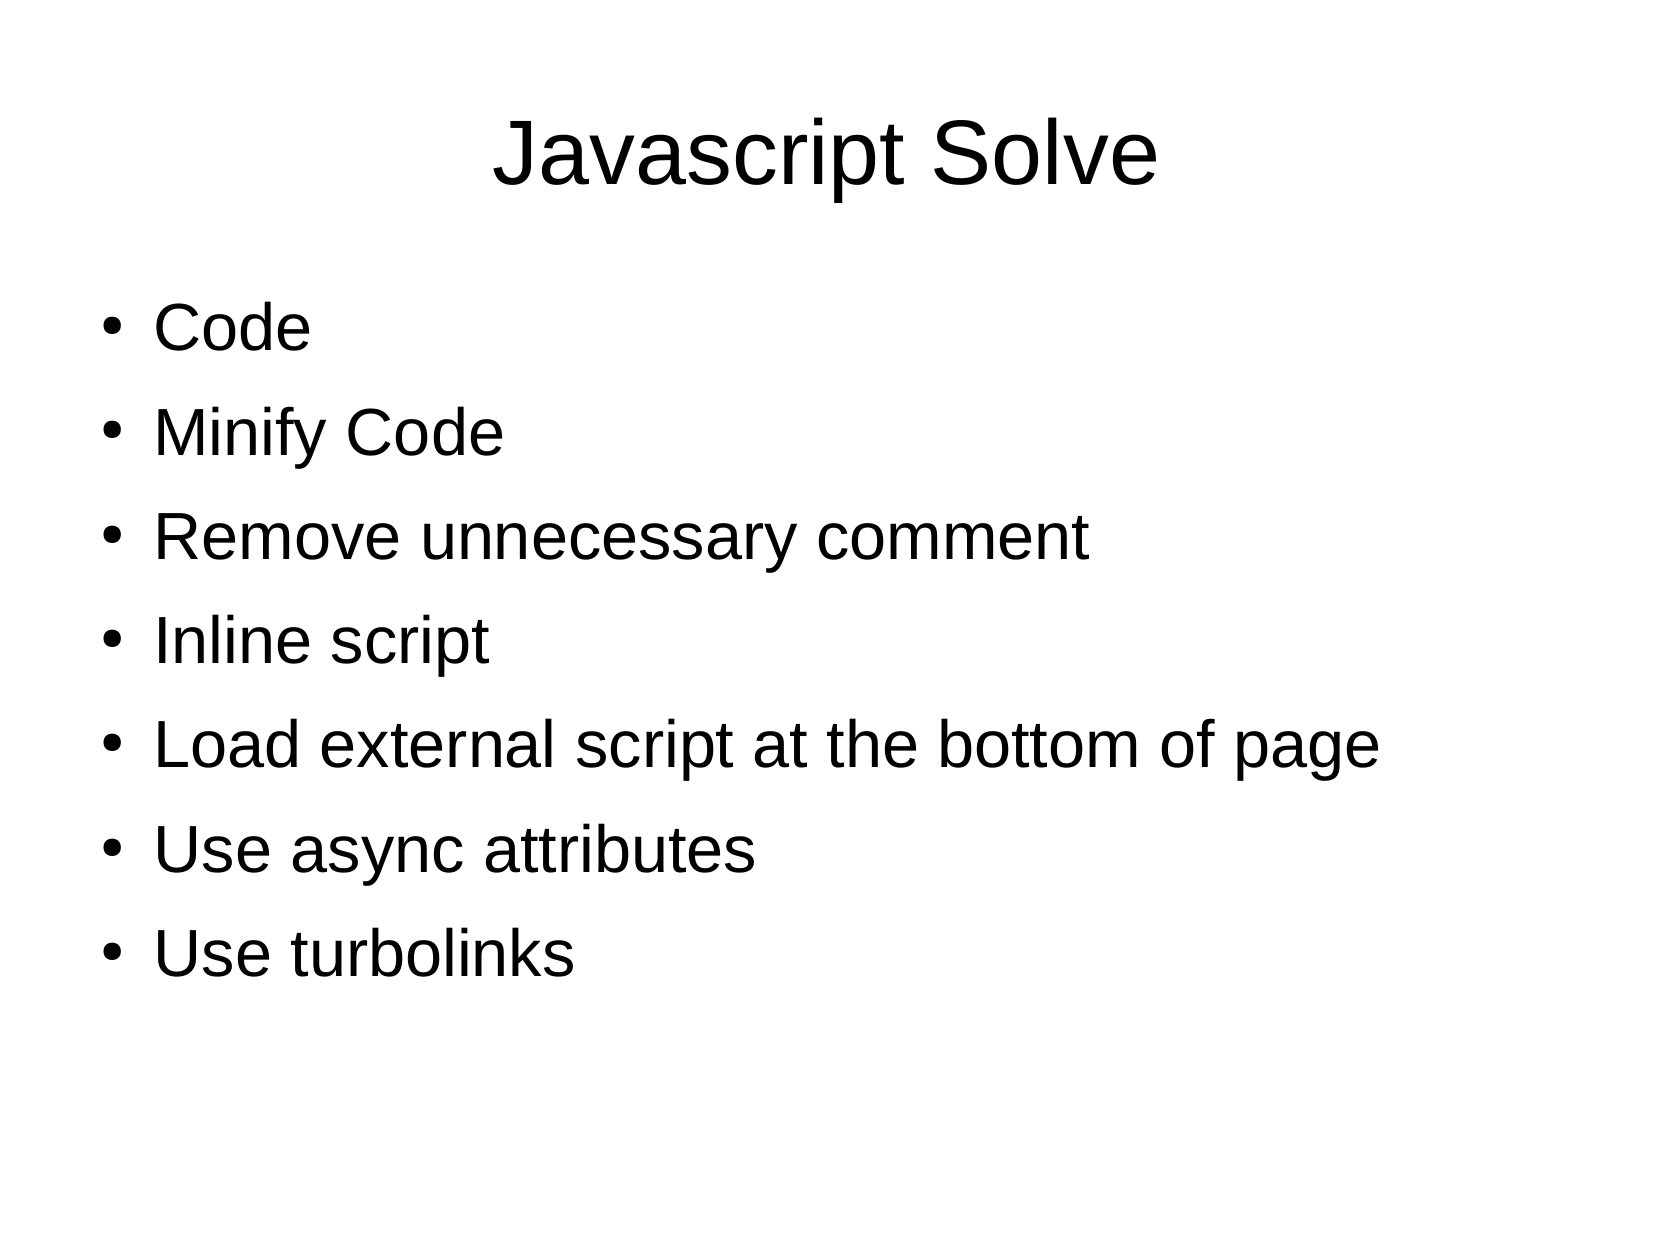

# Javascript Solve
Code
Minify Code
Remove unnecessary comment
Inline script
Load external script at the bottom of page
Use async attributes
Use turbolinks